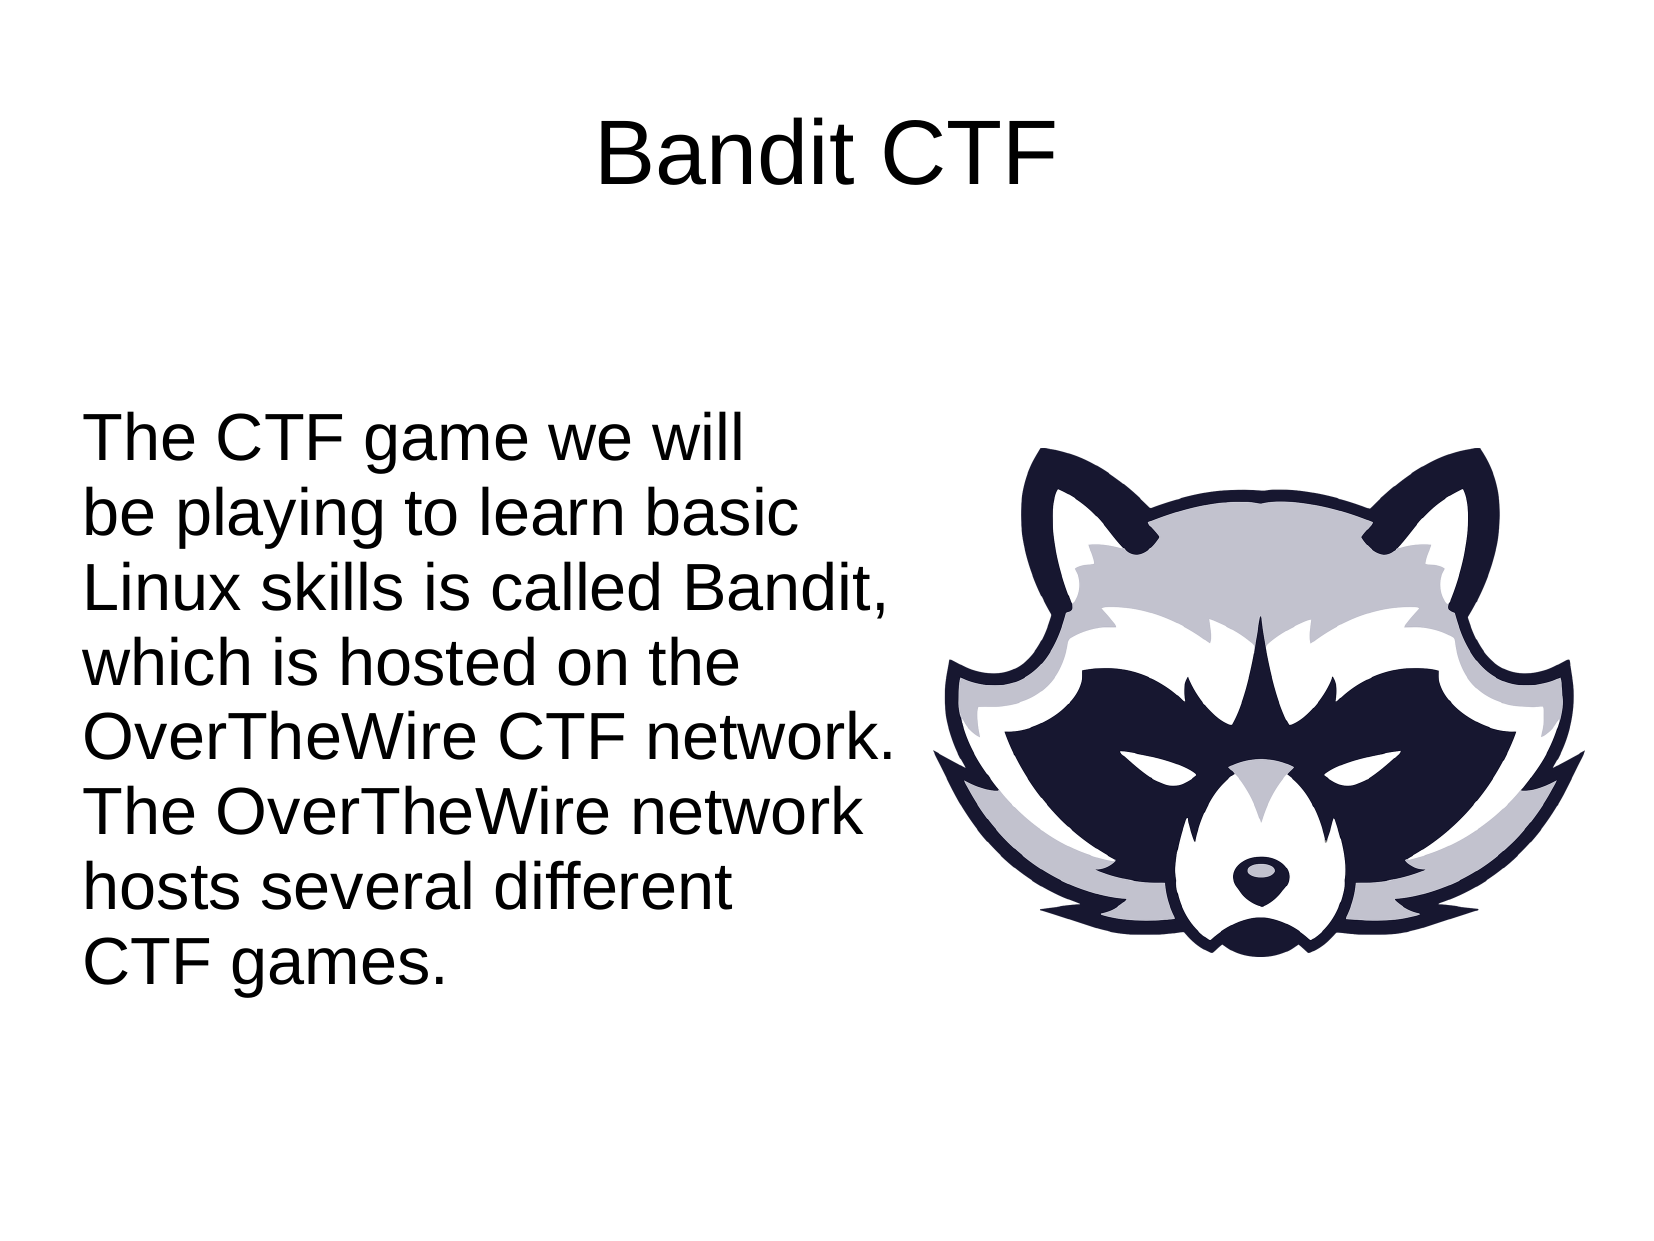

# Bandit CTF
The CTF game we will
be playing to learn basic
Linux skills is called Bandit,
which is hosted on the
OverTheWire CTF network.
The OverTheWire network
hosts several different
CTF games.